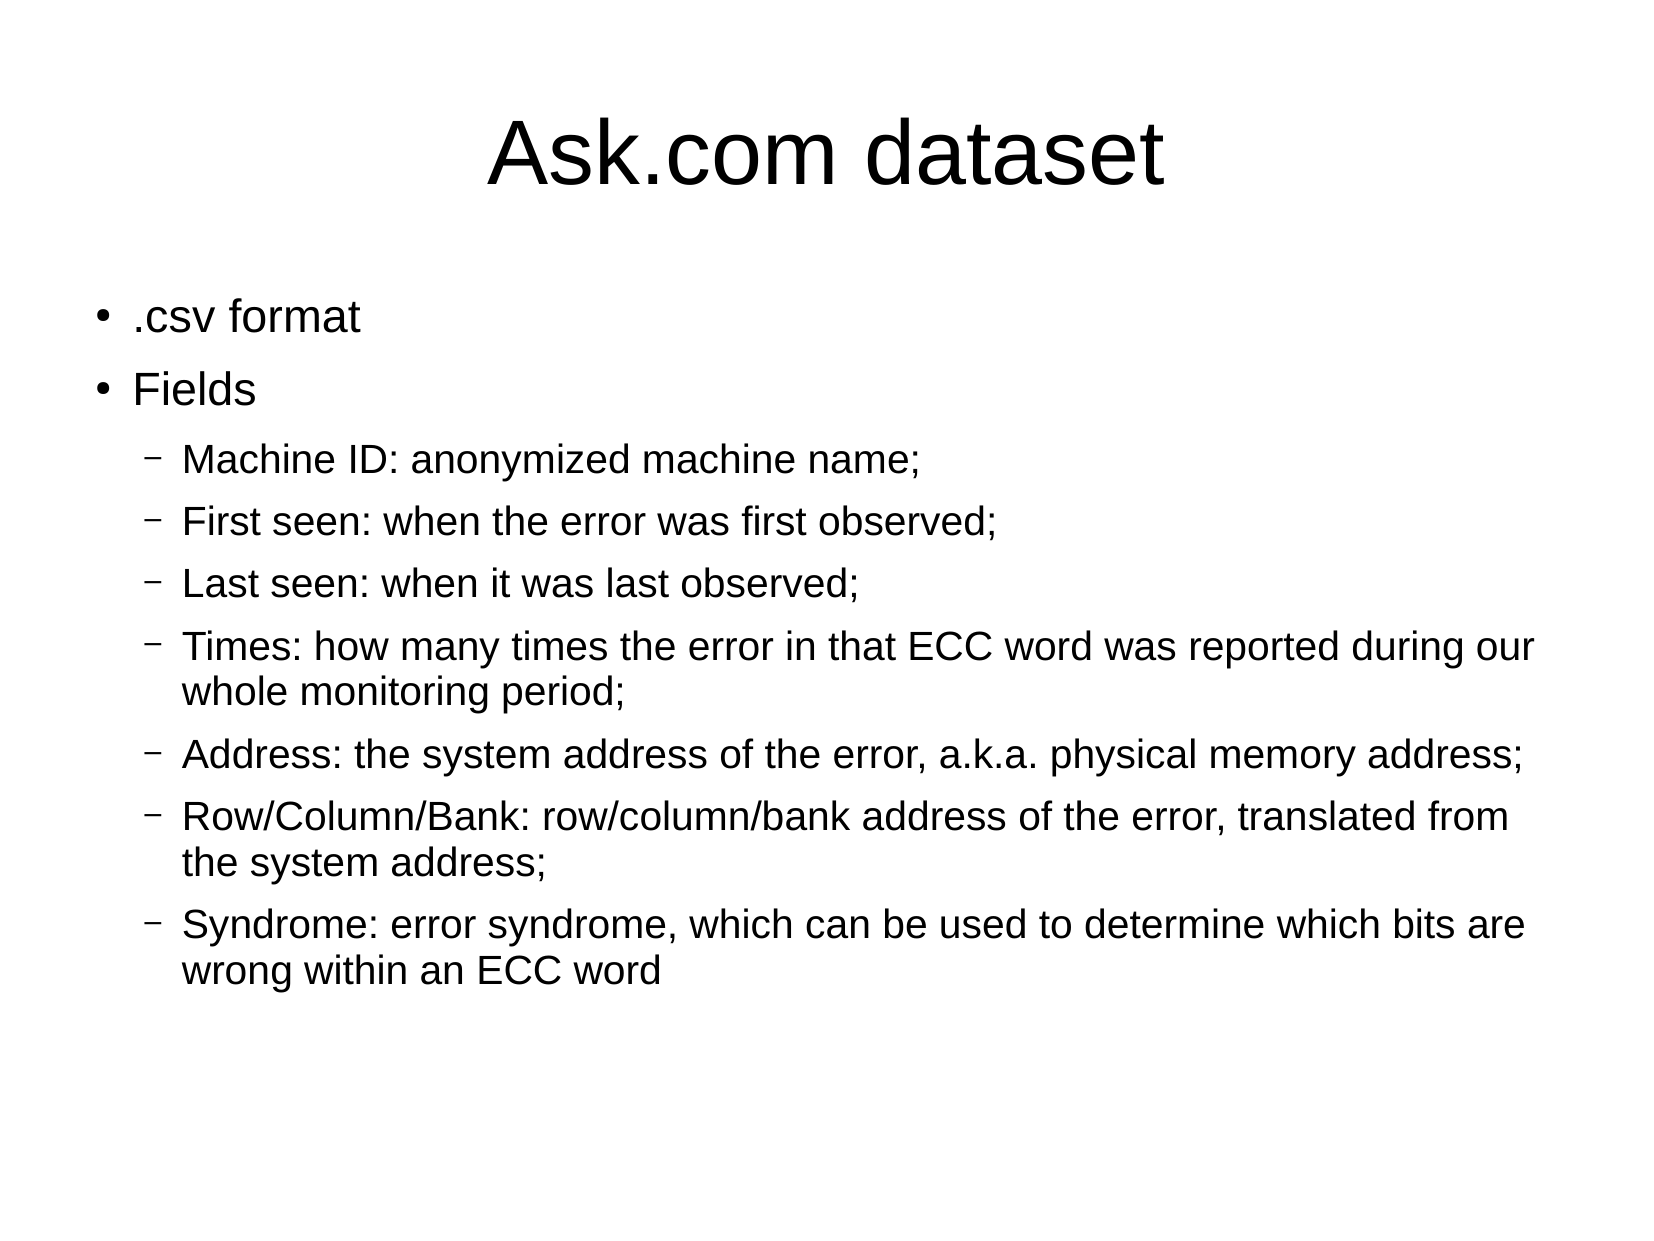

# Ask.com dataset
.csv format
Fields
Machine ID: anonymized machine name;
First seen: when the error was first observed;
Last seen: when it was last observed;
Times: how many times the error in that ECC word was reported during our whole monitoring period;
Address: the system address of the error, a.k.a. physical memory address;
Row/Column/Bank: row/column/bank address of the error, translated from the system address;
Syndrome: error syndrome, which can be used to determine which bits are wrong within an ECC word